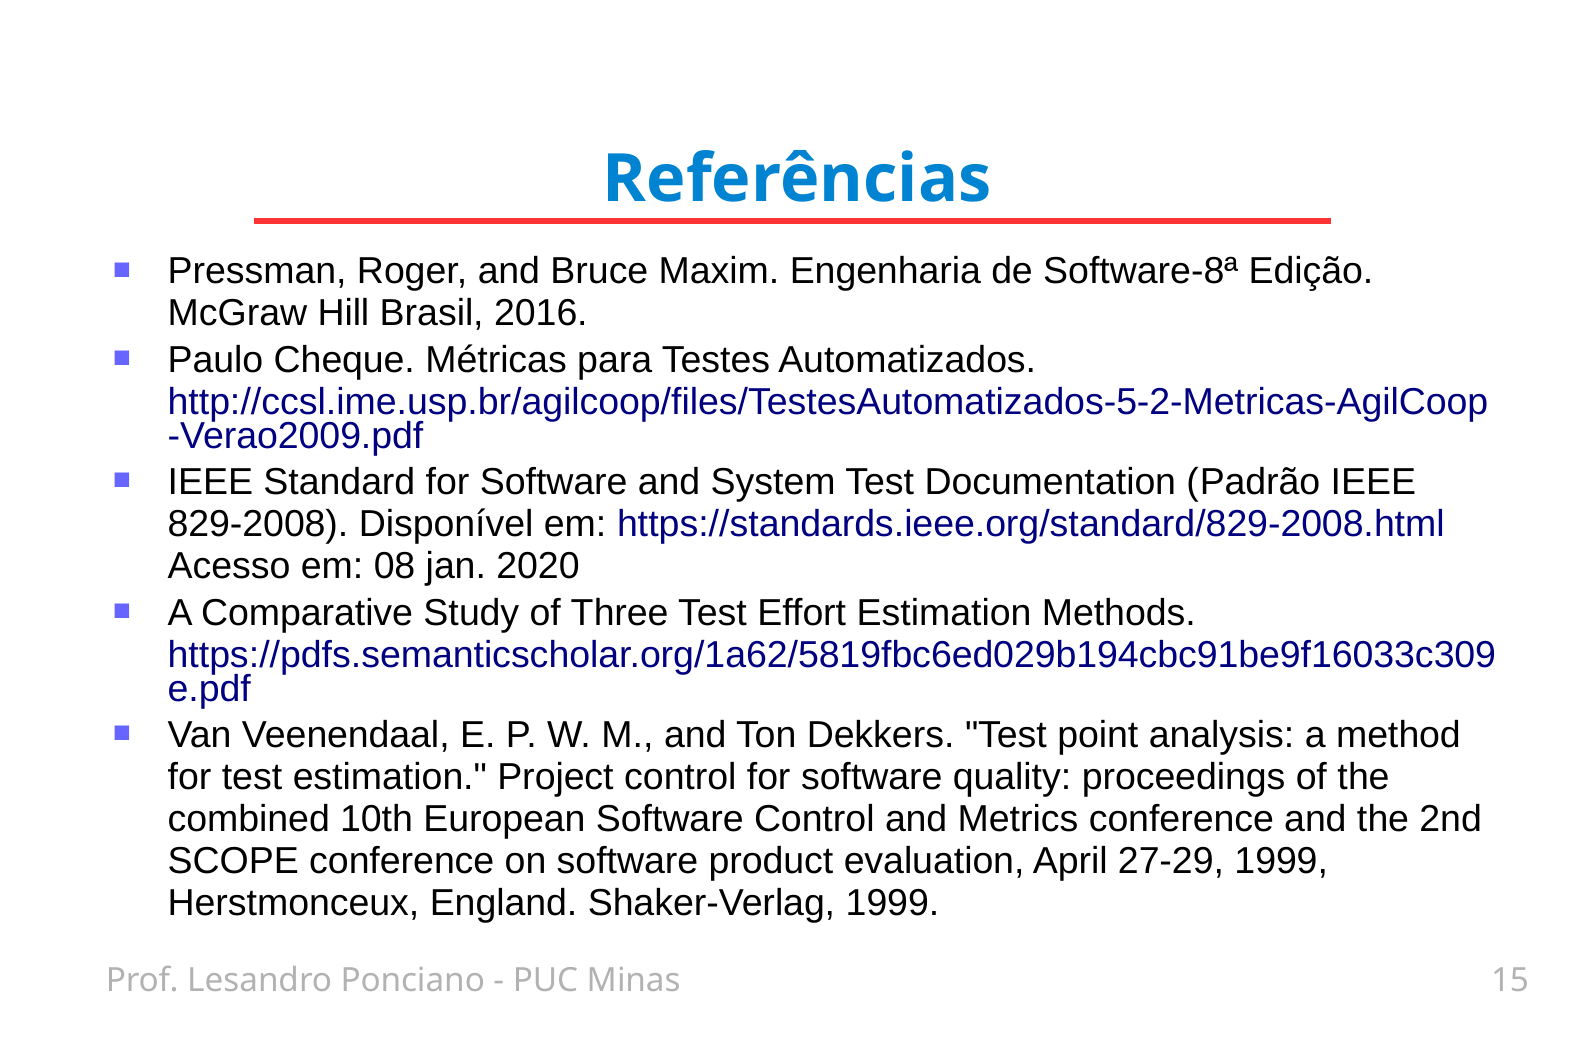

# Referências
Pressman, Roger, and Bruce Maxim. Engenharia de Software-8ª Edição. McGraw Hill Brasil, 2016.
Paulo Cheque. Métricas para Testes Automatizados. http://ccsl.ime.usp.br/agilcoop/files/TestesAutomatizados-5-2-Metricas-AgilCoop-Verao2009.pdf
IEEE Standard for Software and System Test Documentation (Padrão IEEE 829-2008). Disponível em: https://standards.ieee.org/standard/829-2008.html Acesso em: 08 jan. 2020
A Comparative Study of Three Test Effort Estimation Methods. https://pdfs.semanticscholar.org/1a62/5819fbc6ed029b194cbc91be9f16033c309e.pdf
Van Veenendaal, E. P. W. M., and Ton Dekkers. "Test point analysis: a method for test estimation." Project control for software quality: proceedings of the combined 10th European Software Control and Metrics conference and the 2nd SCOPE conference on software product evaluation, April 27-29, 1999, Herstmonceux, England. Shaker-Verlag, 1999.
Prof. Lesandro Ponciano - PUC Minas
15